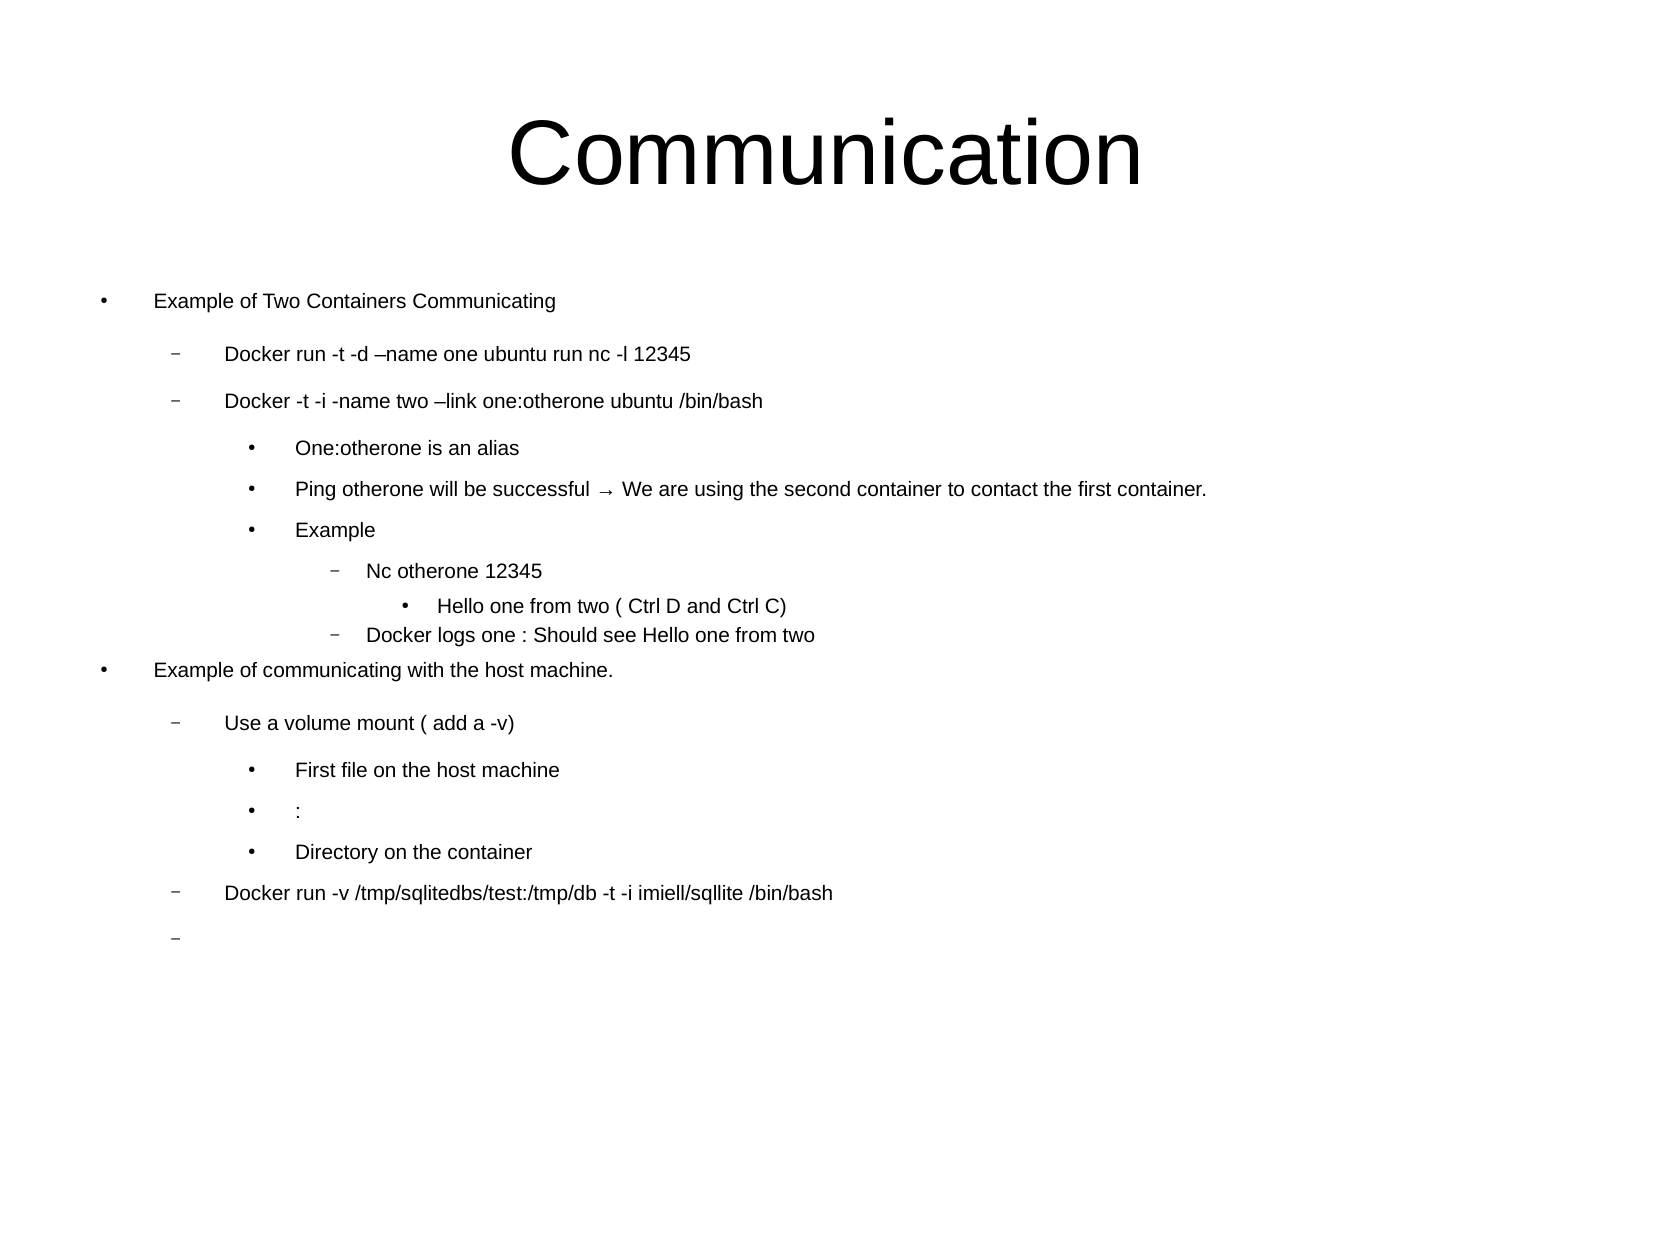

# Communication
Example of Two Containers Communicating
Docker run -t -d –name one ubuntu run nc -l 12345
Docker -t -i -name two –link one:otherone ubuntu /bin/bash
One:otherone is an alias
Ping otherone will be successful → We are using the second container to contact the first container.
Example
Nc otherone 12345
Hello one from two ( Ctrl D and Ctrl C)
Docker logs one : Should see Hello one from two
Example of communicating with the host machine.
Use a volume mount ( add a -v)
First file on the host machine
:
Directory on the container
Docker run -v /tmp/sqlitedbs/test:/tmp/db -t -i imiell/sqllite /bin/bash